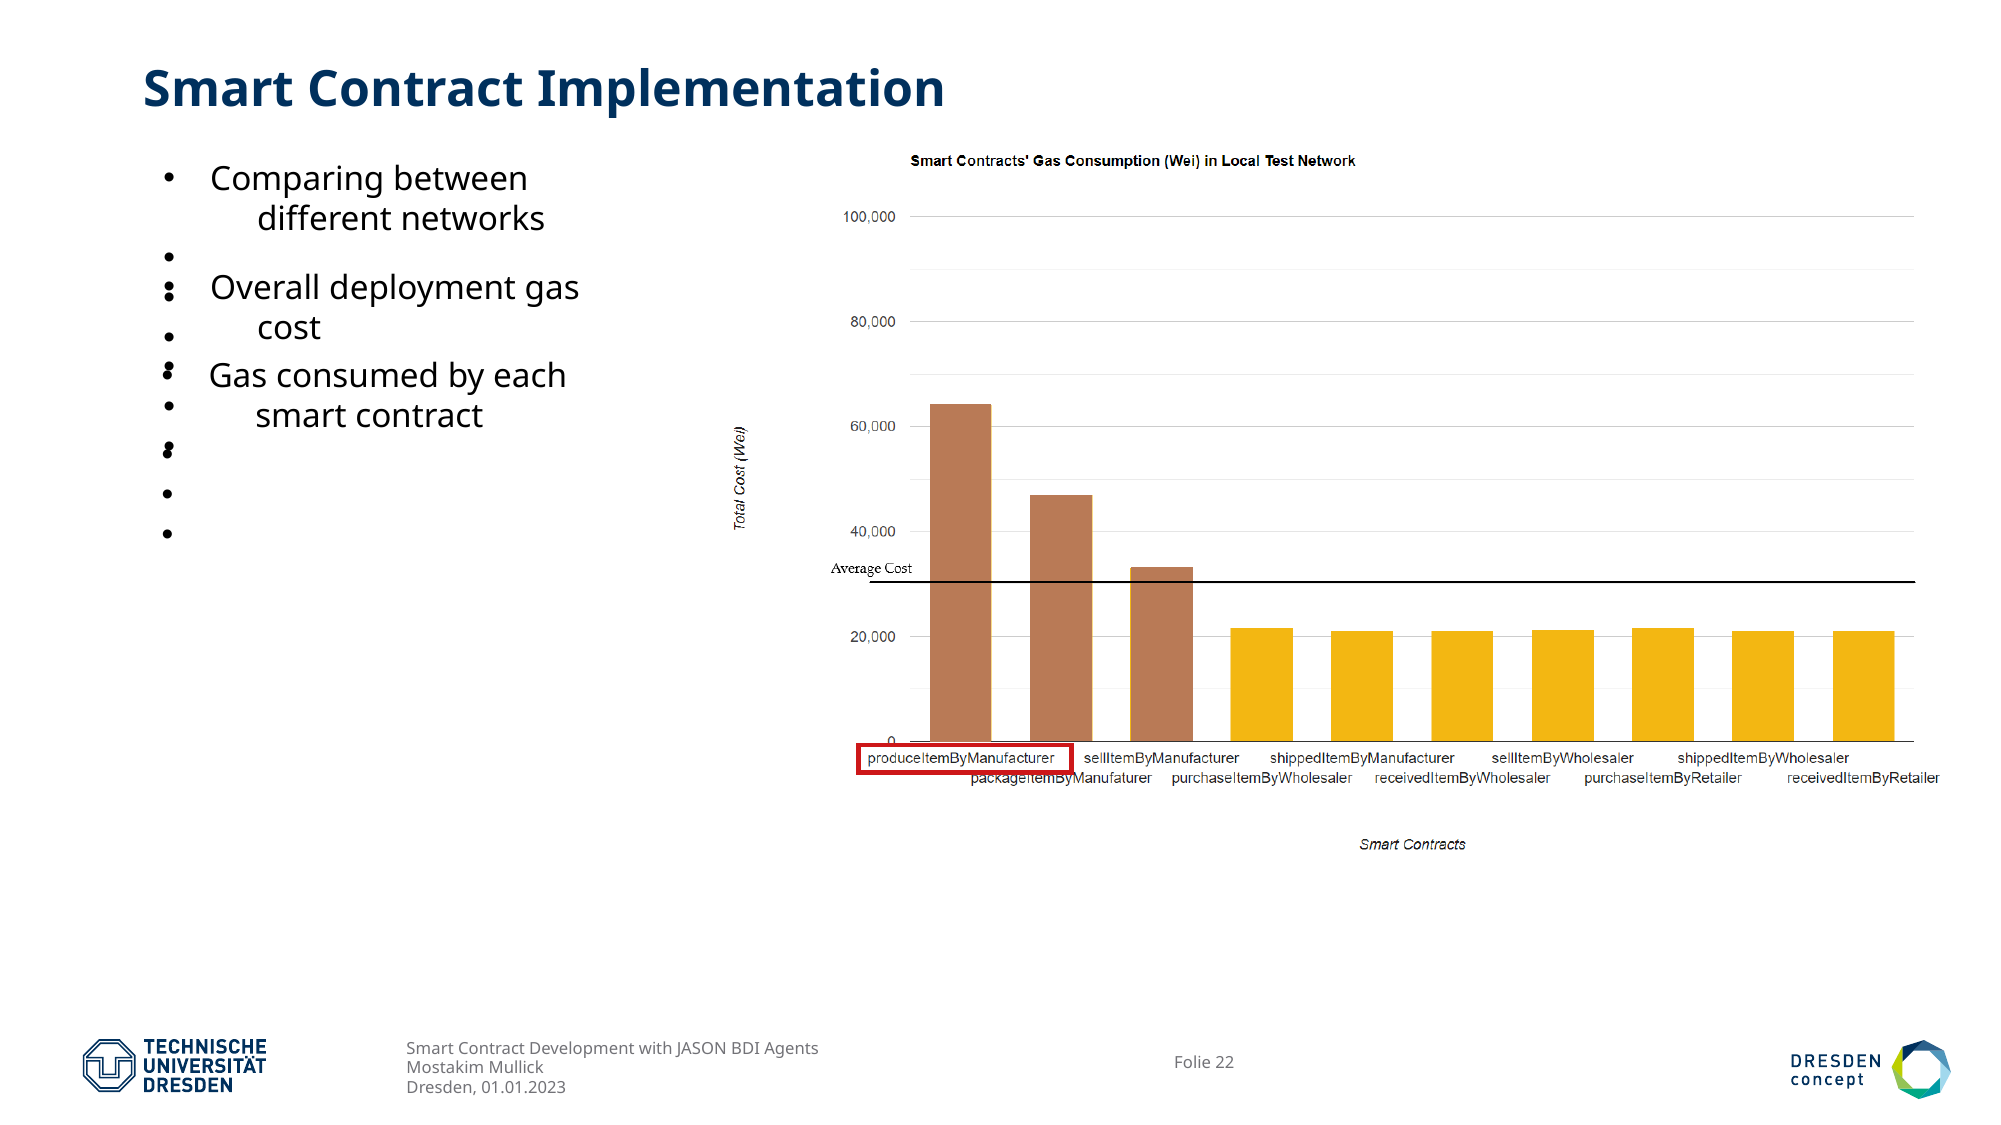

# Smart Contract Implementation
Comparing between different networks
Overall deployment gas cost
Gas consumed by each smart contract